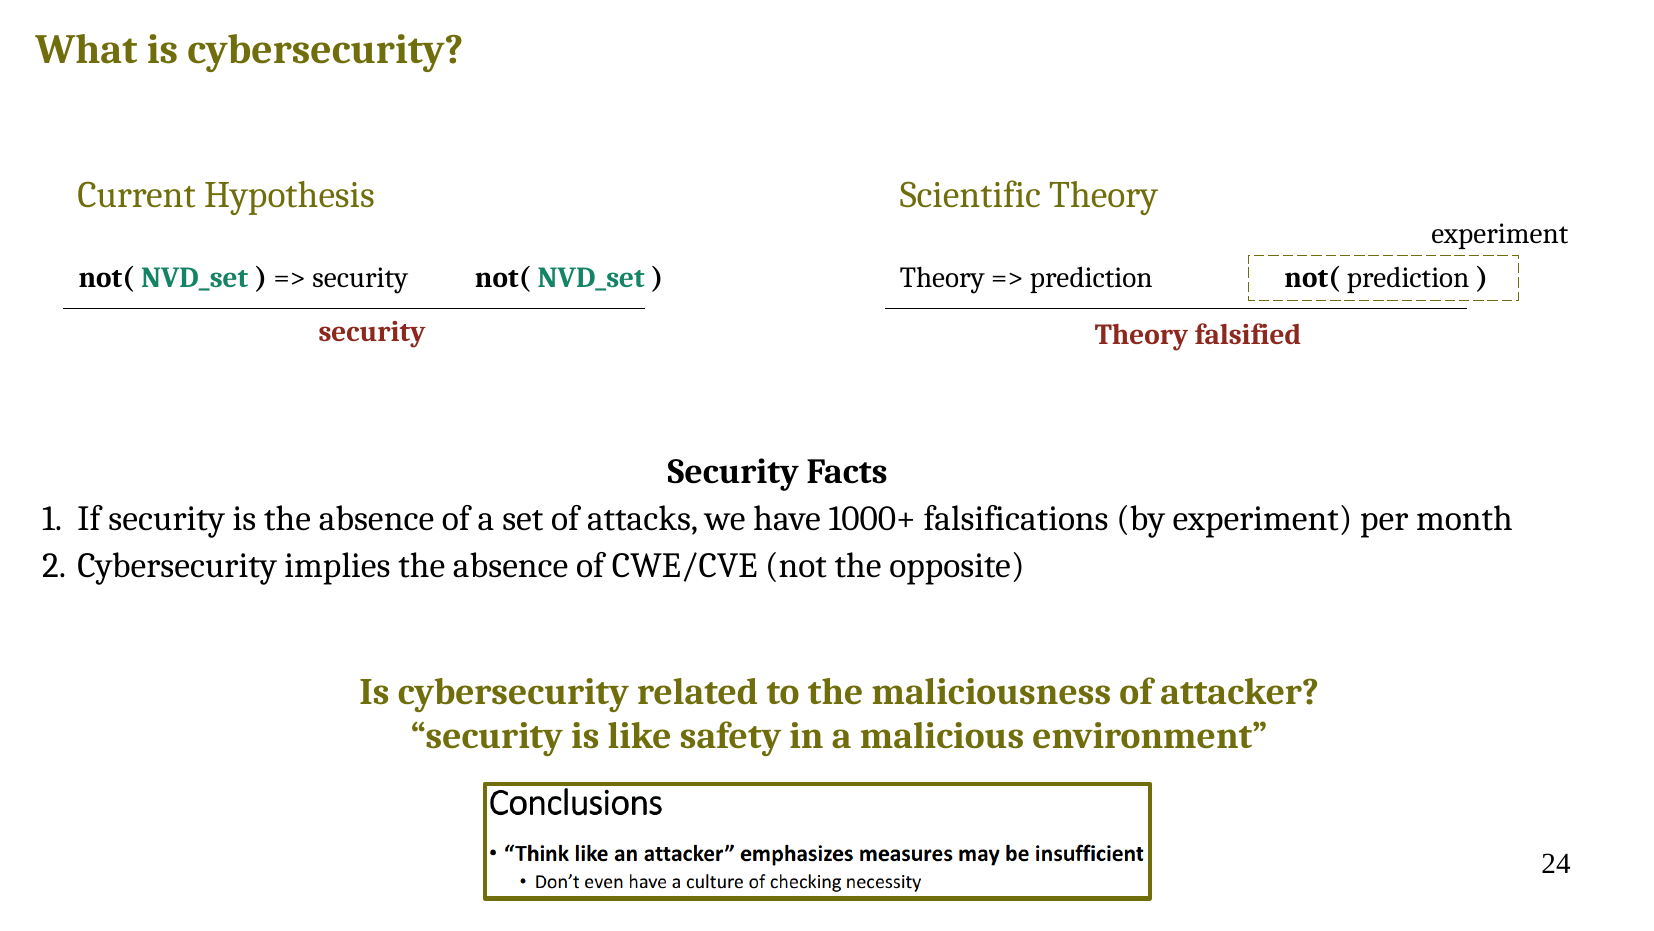

What is cybersecurity?
Current Hypothesis
Scientific Theory
experiment
not( NVD_set ) => security
not( NVD_set )
Theory => prediction
not( prediction )
security
Theory falsified
Security Facts
If security is the absence of a set of attacks, we have 1000+ falsifications (by experiment) per month
Cybersecurity implies the absence of CWE/CVE (not the opposite)
Is cybersecurity related to the maliciousness of attacker?
“security is like safety in a malicious environment”
24